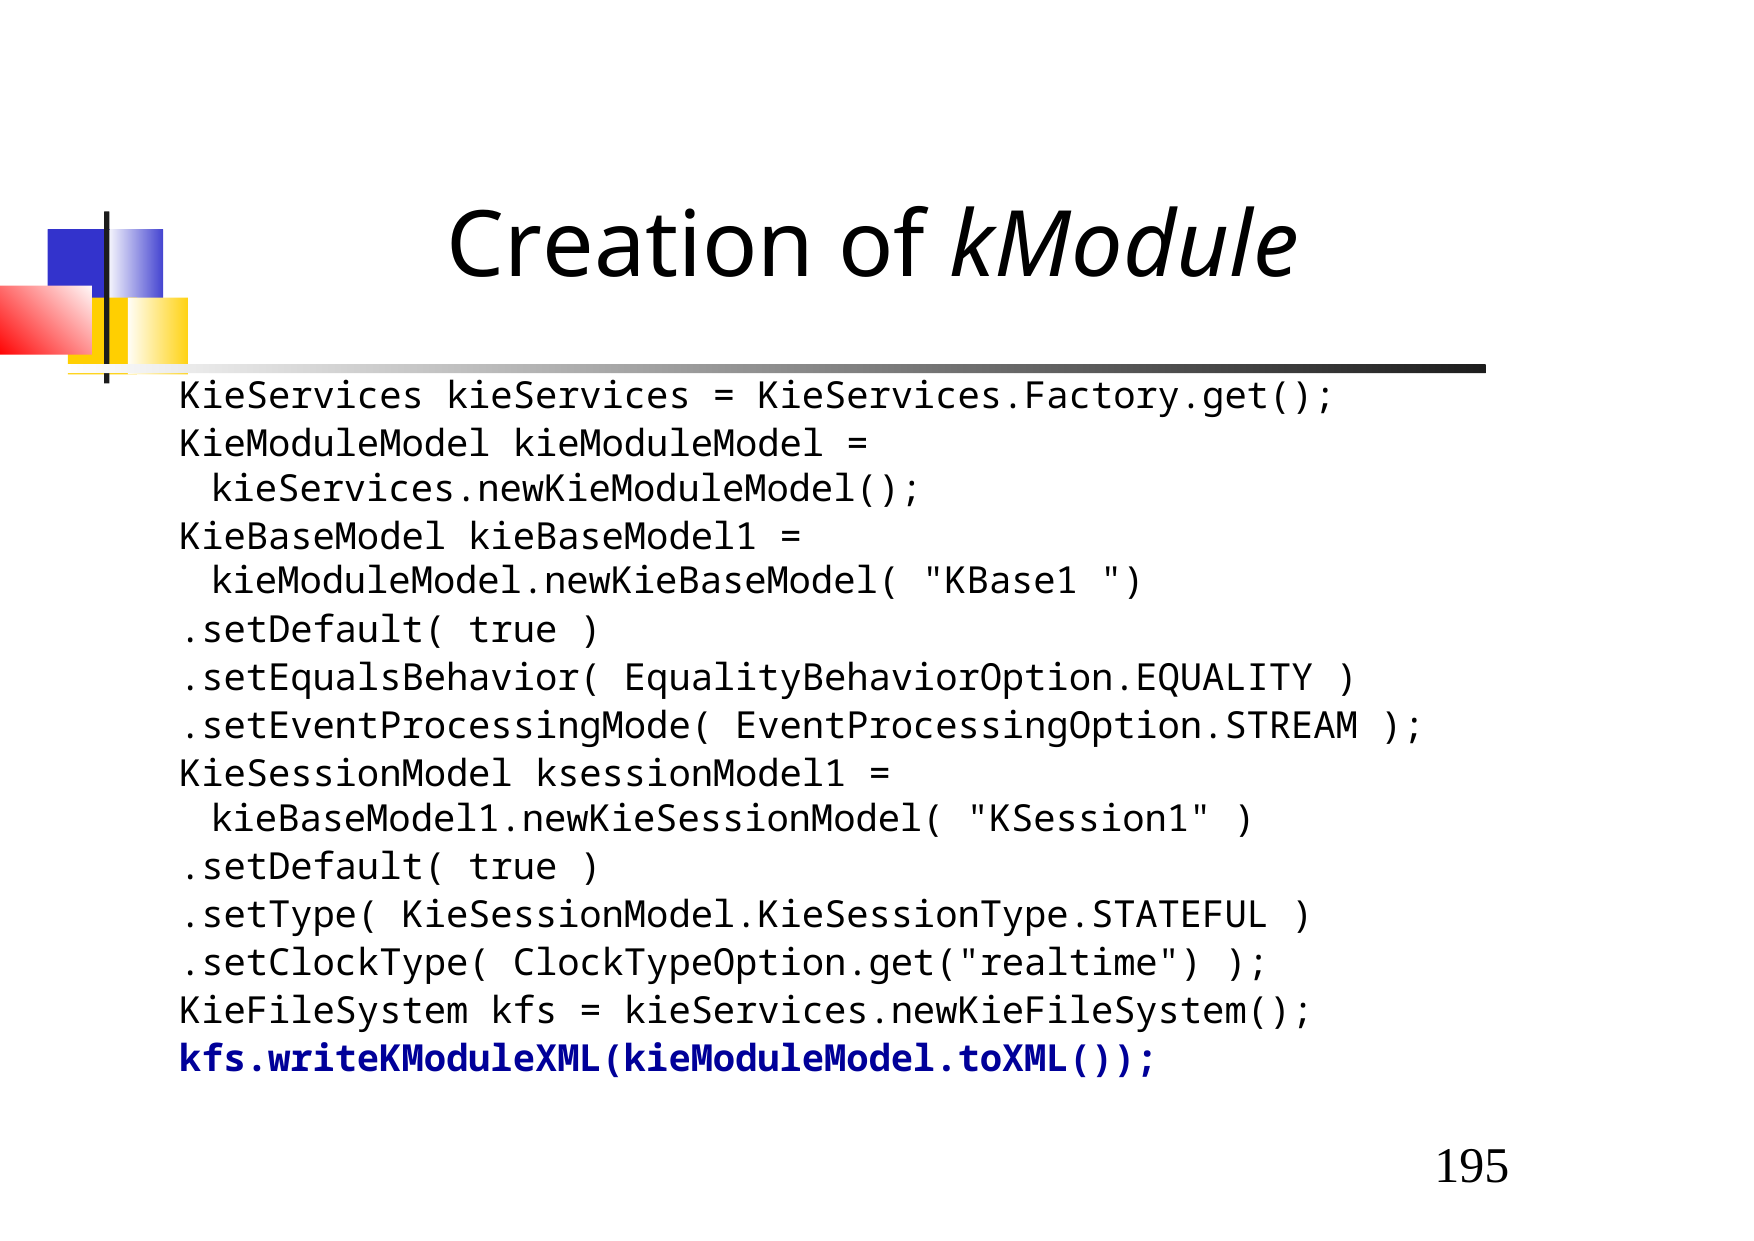

# Creation of kModule
KieServices kieServices = KieServices.Factory.get();
KieModuleModel kieModuleModel = kieServices.newKieModuleModel();
KieBaseModel kieBaseModel1 = kieModuleModel.newKieBaseModel( "KBase1 ")
.setDefault( true )
.setEqualsBehavior( EqualityBehaviorOption.EQUALITY )
.setEventProcessingMode( EventProcessingOption.STREAM );
KieSessionModel ksessionModel1 = kieBaseModel1.newKieSessionModel( "KSession1" )
.setDefault( true )
.setType( KieSessionModel.KieSessionType.STATEFUL )
.setClockType( ClockTypeOption.get("realtime") );
KieFileSystem kfs = kieServices.newKieFileSystem();
kfs.writeKModuleXML(kieModuleModel.toXML());